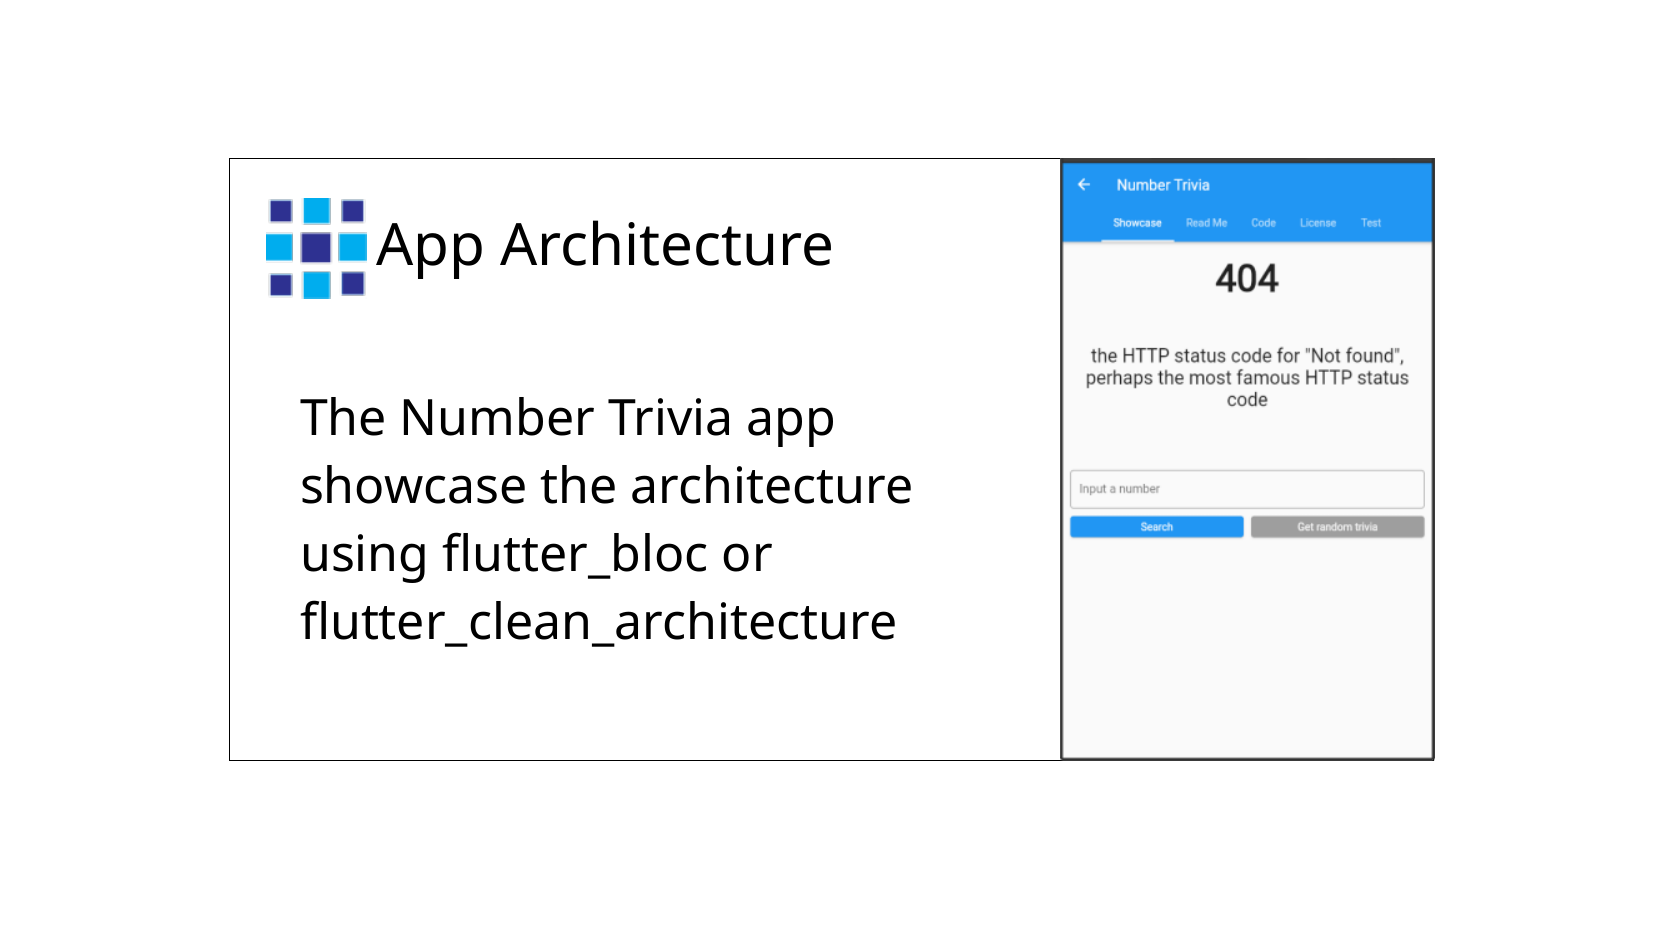

# App Architecture
The Number Trivia app showcase the architecture using flutter_bloc or flutter_clean_architecture